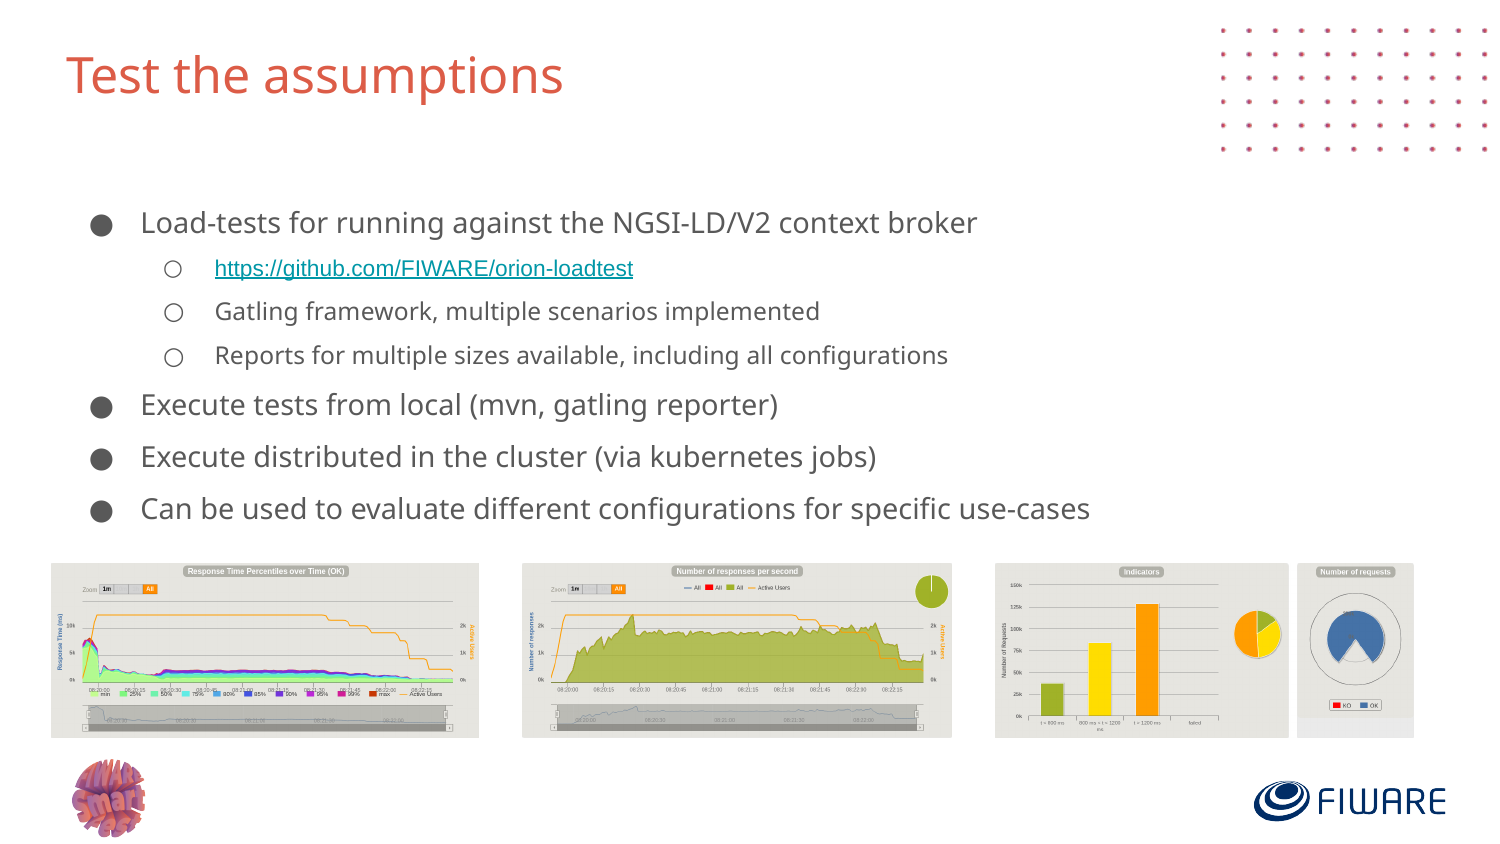

# Test the assumptions
Load-tests for running against the NGSI-LD/V2 context broker
https://github.com/FIWARE/orion-loadtest
Gatling framework, multiple scenarios implemented
Reports for multiple sizes available, including all configurations
Execute tests from local (mvn, gatling reporter)
Execute distributed in the cluster (via kubernetes jobs)
Can be used to evaluate different configurations for specific use-cases